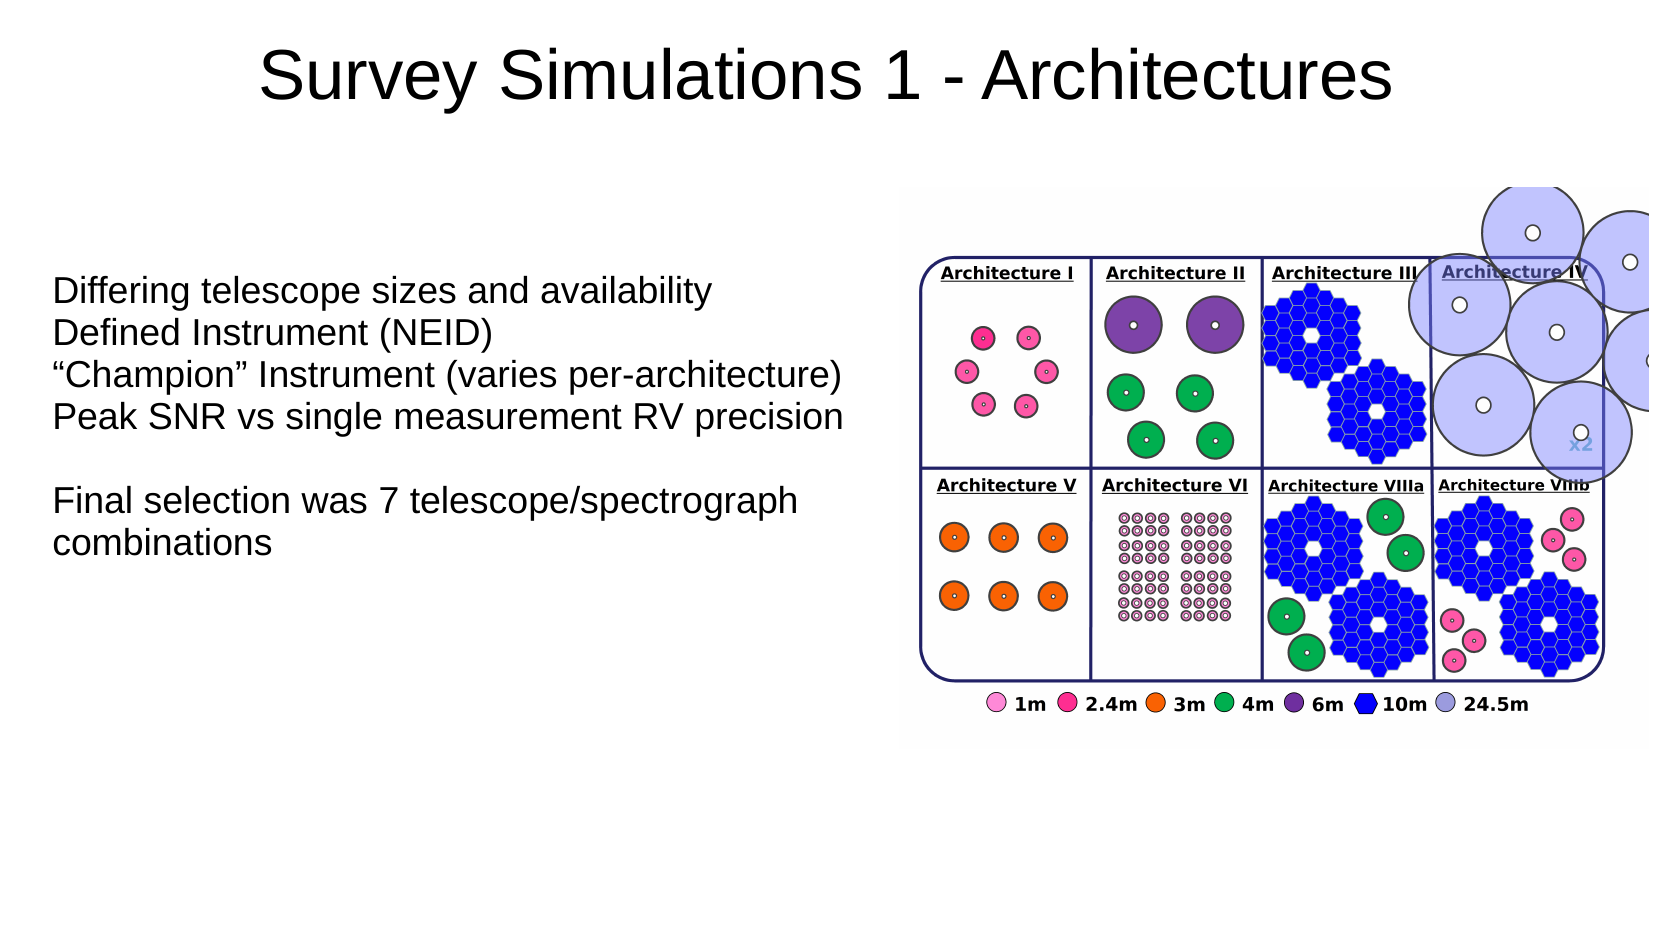

# Survey Simulations 1 - Architectures
Differing telescope sizes and availability
Defined Instrument (NEID)
“Champion” Instrument (varies per-architecture)
Peak SNR vs single measurement RV precision
Final selection was 7 telescope/spectrograph combinations